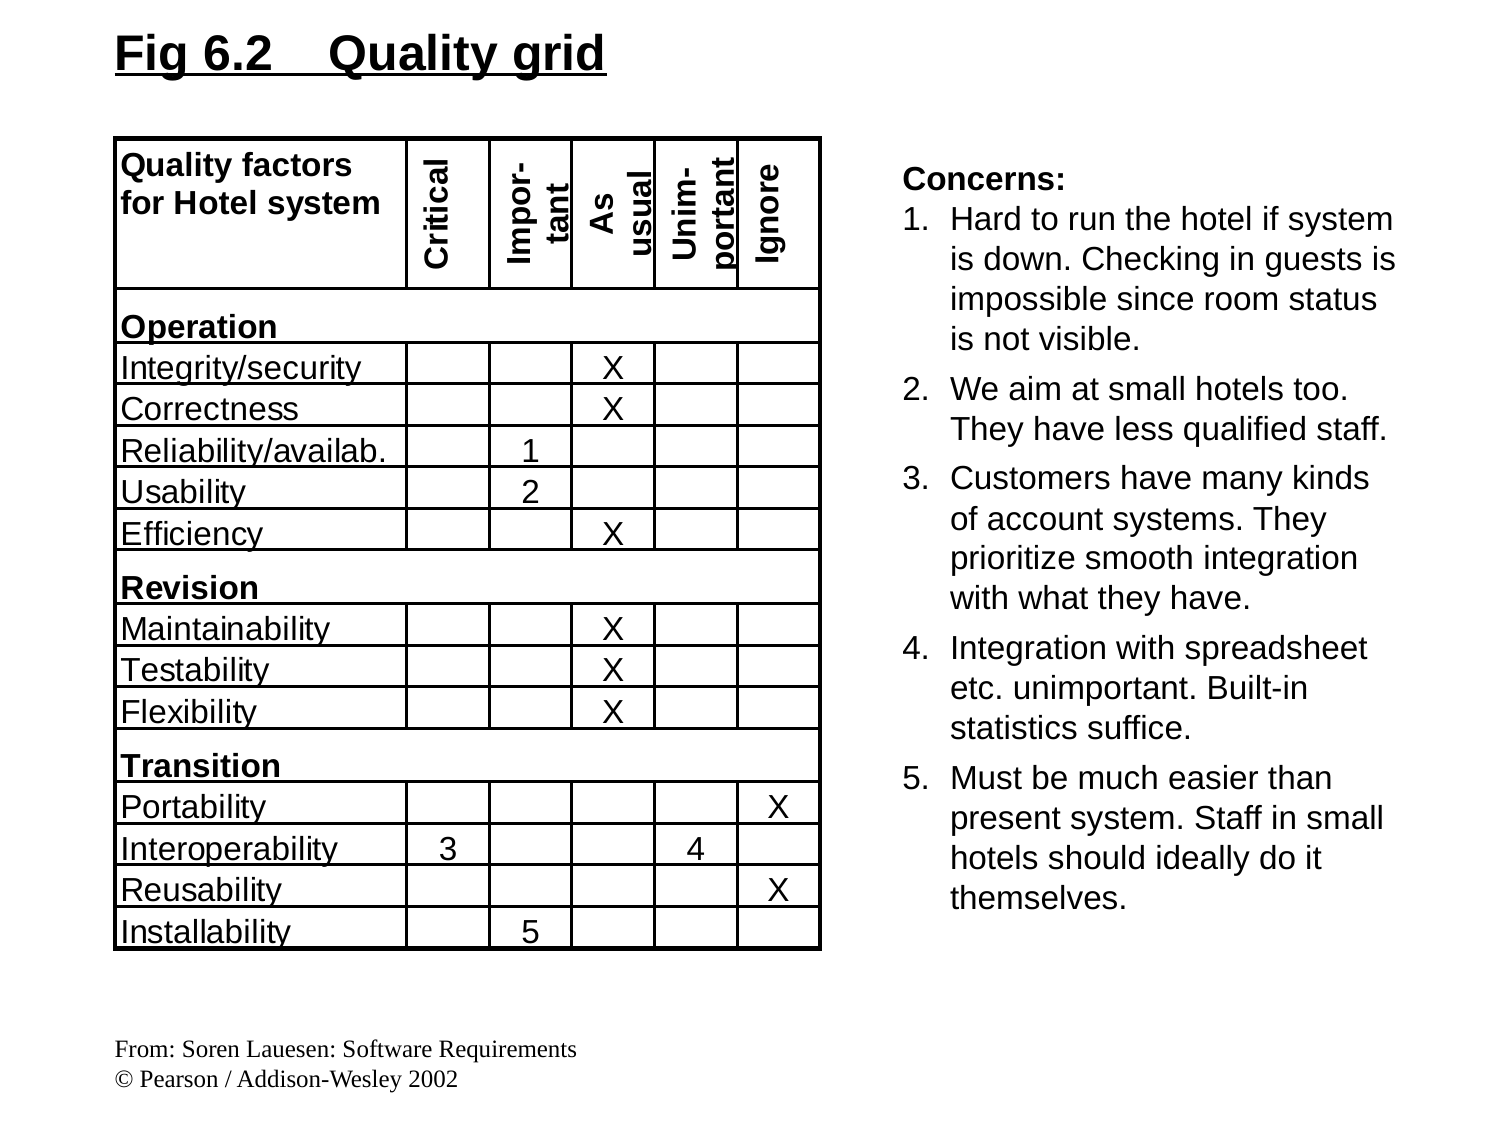

Fig 6.2 Quality grid
Concerns:
1.	Hard to run the hotel if system is down. Checking in guests is impossible since room status is not visible.
2.	We aim at small hotels too. They have less qualified staff.
3.	Customers have many kinds of account systems. They prioritize smooth integration with what they have.
4.	Integration with spreadsheet etc. unimportant. Built-in statistics suffice.
5.	Must be much easier than present system. Staff in small hotels should ideally do it themselves.
From: Soren Lauesen: Software Requirements
© Pearson / Addison-Wesley 2002